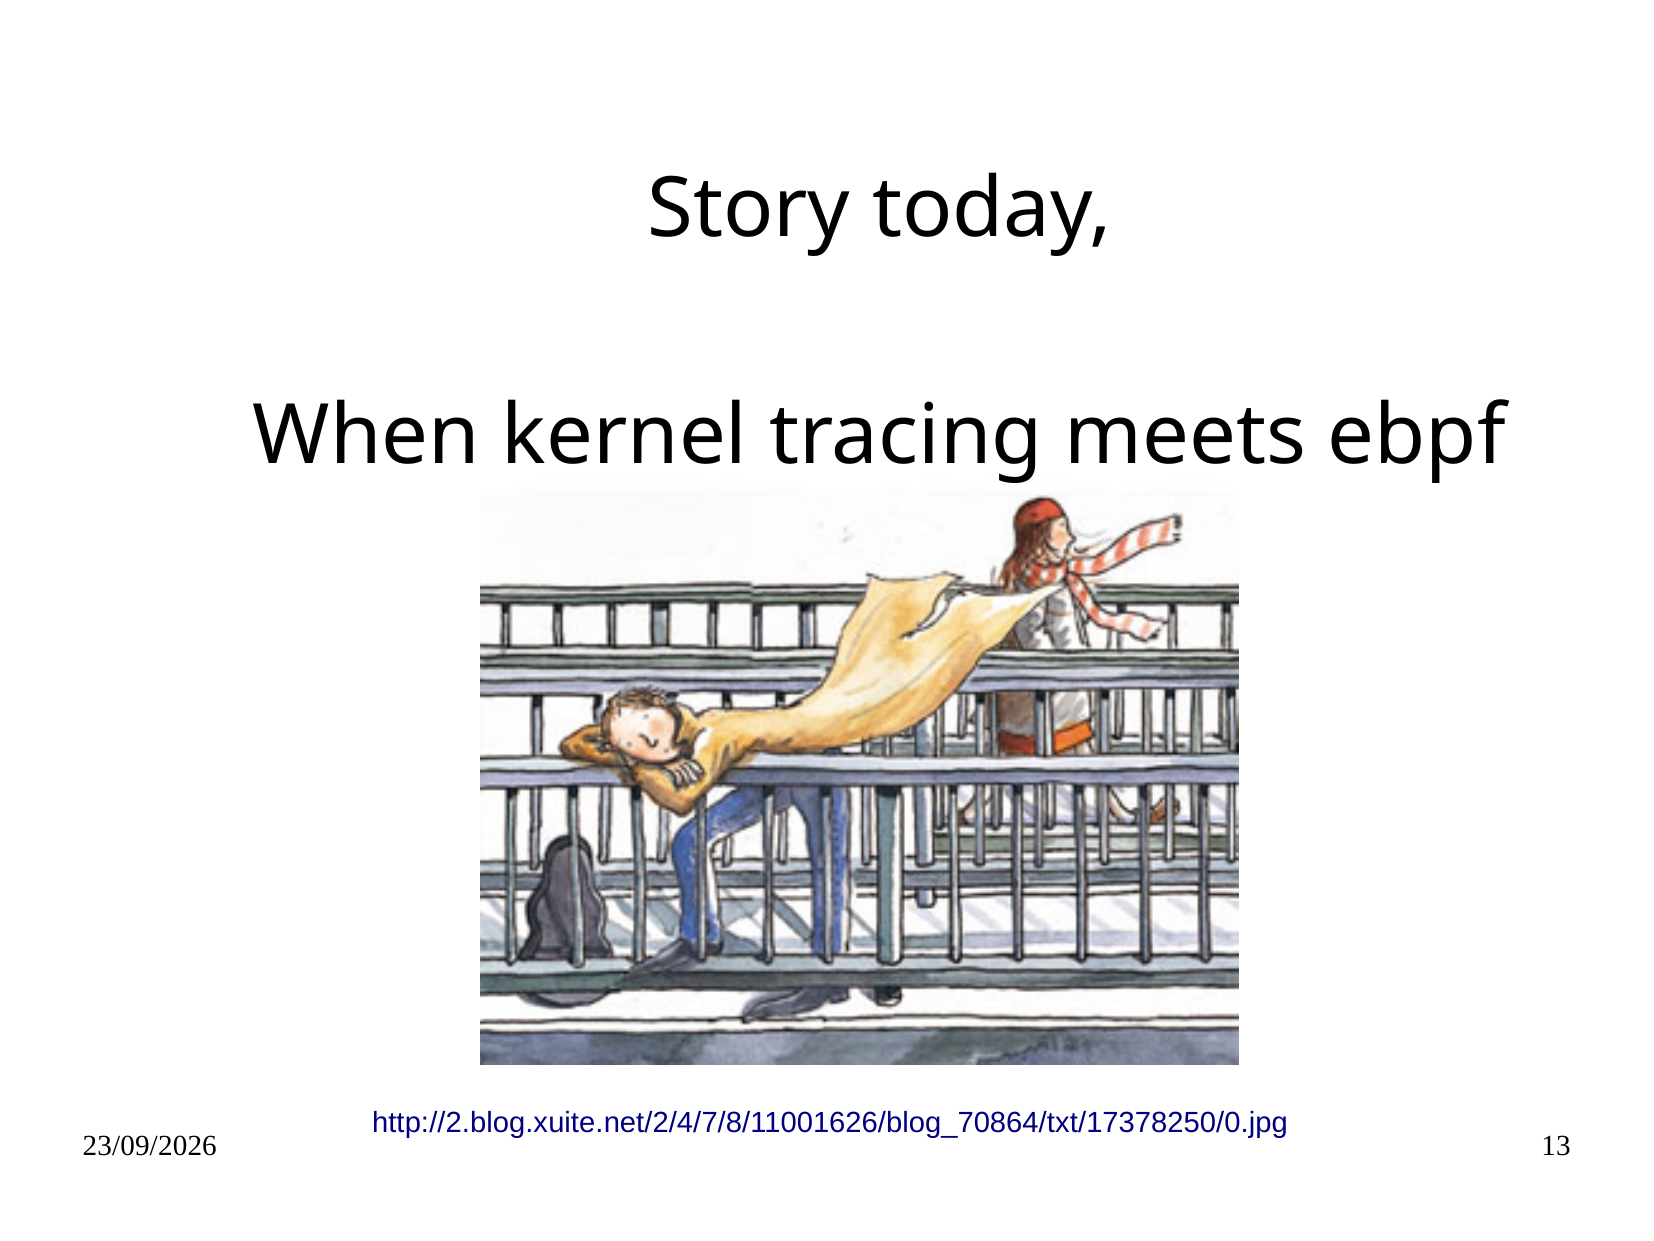

Story today,
When kernel tracing meets ebpf
http://2.blog.xuite.net/2/4/7/8/11001626/blog_70864/txt/17378250/0.jpg
13